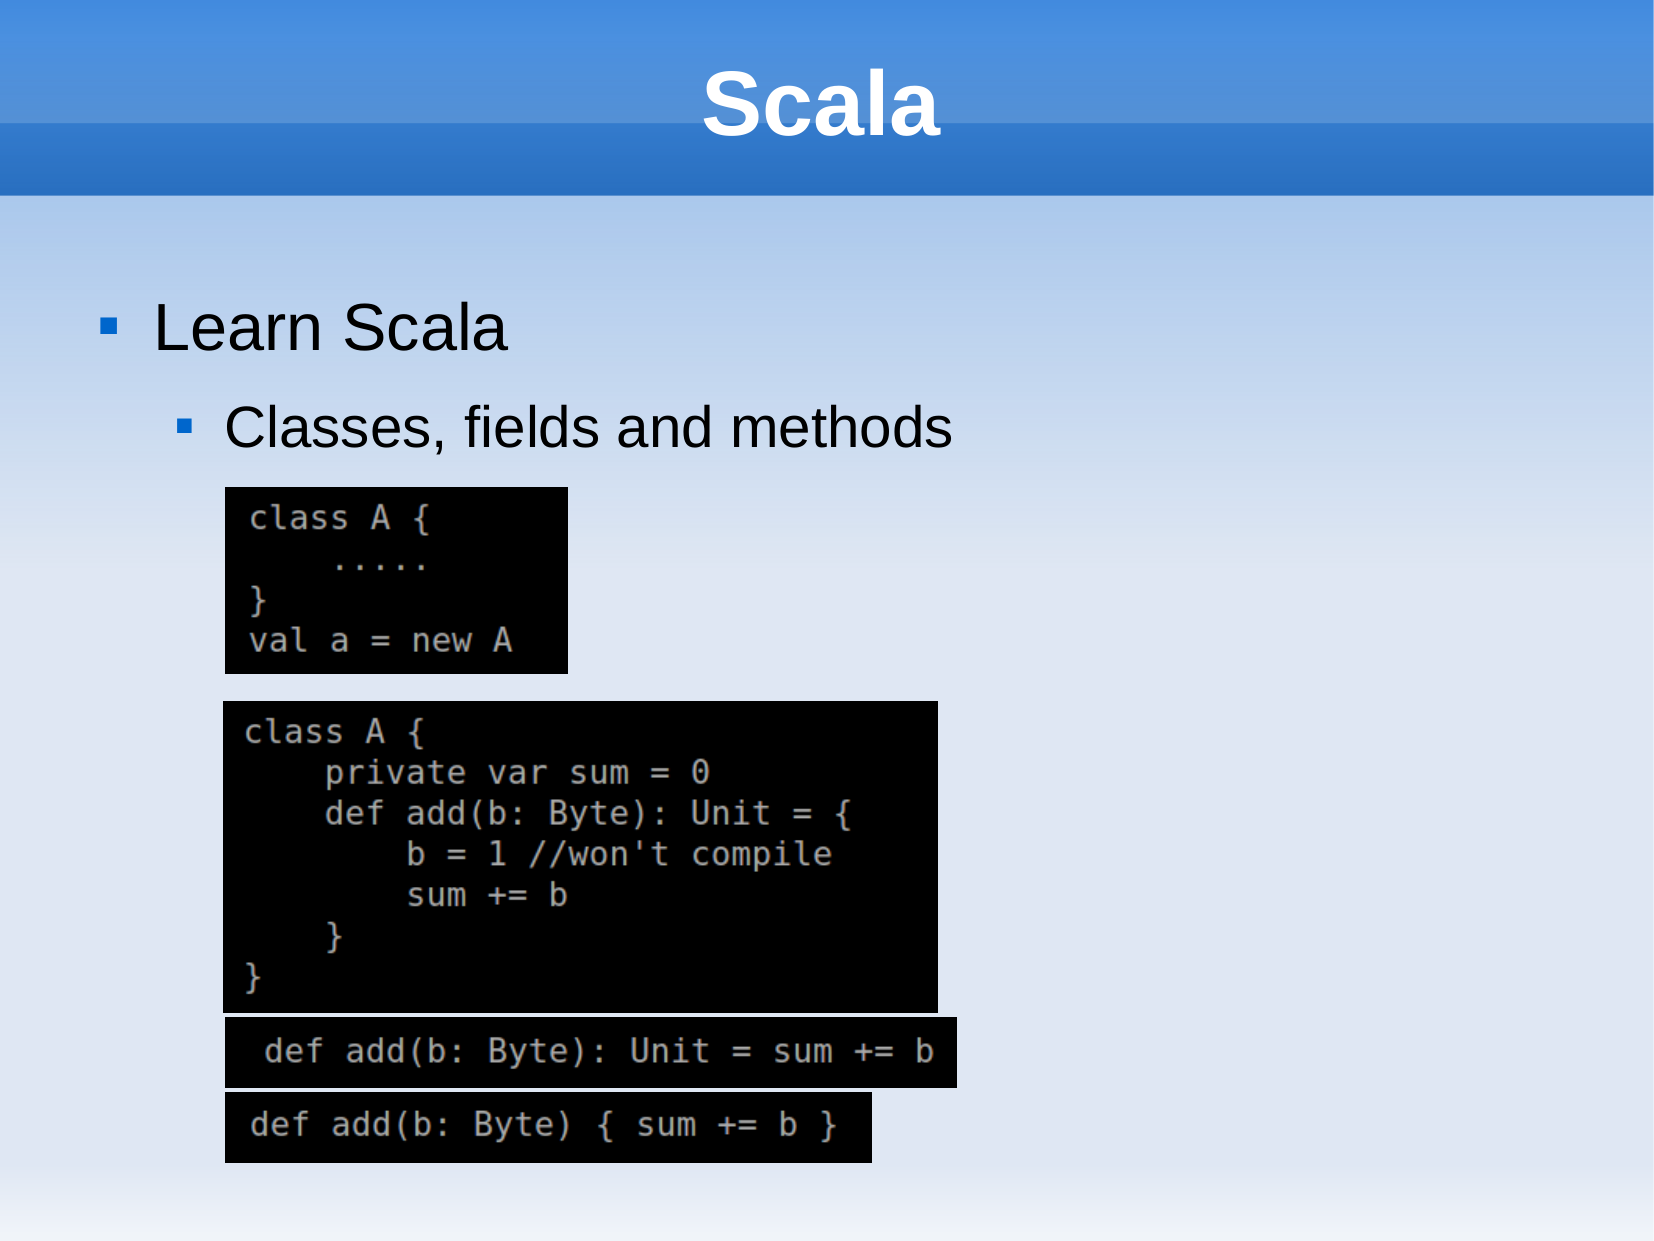

# Scala
Learn Scala
Classes, fields and methods